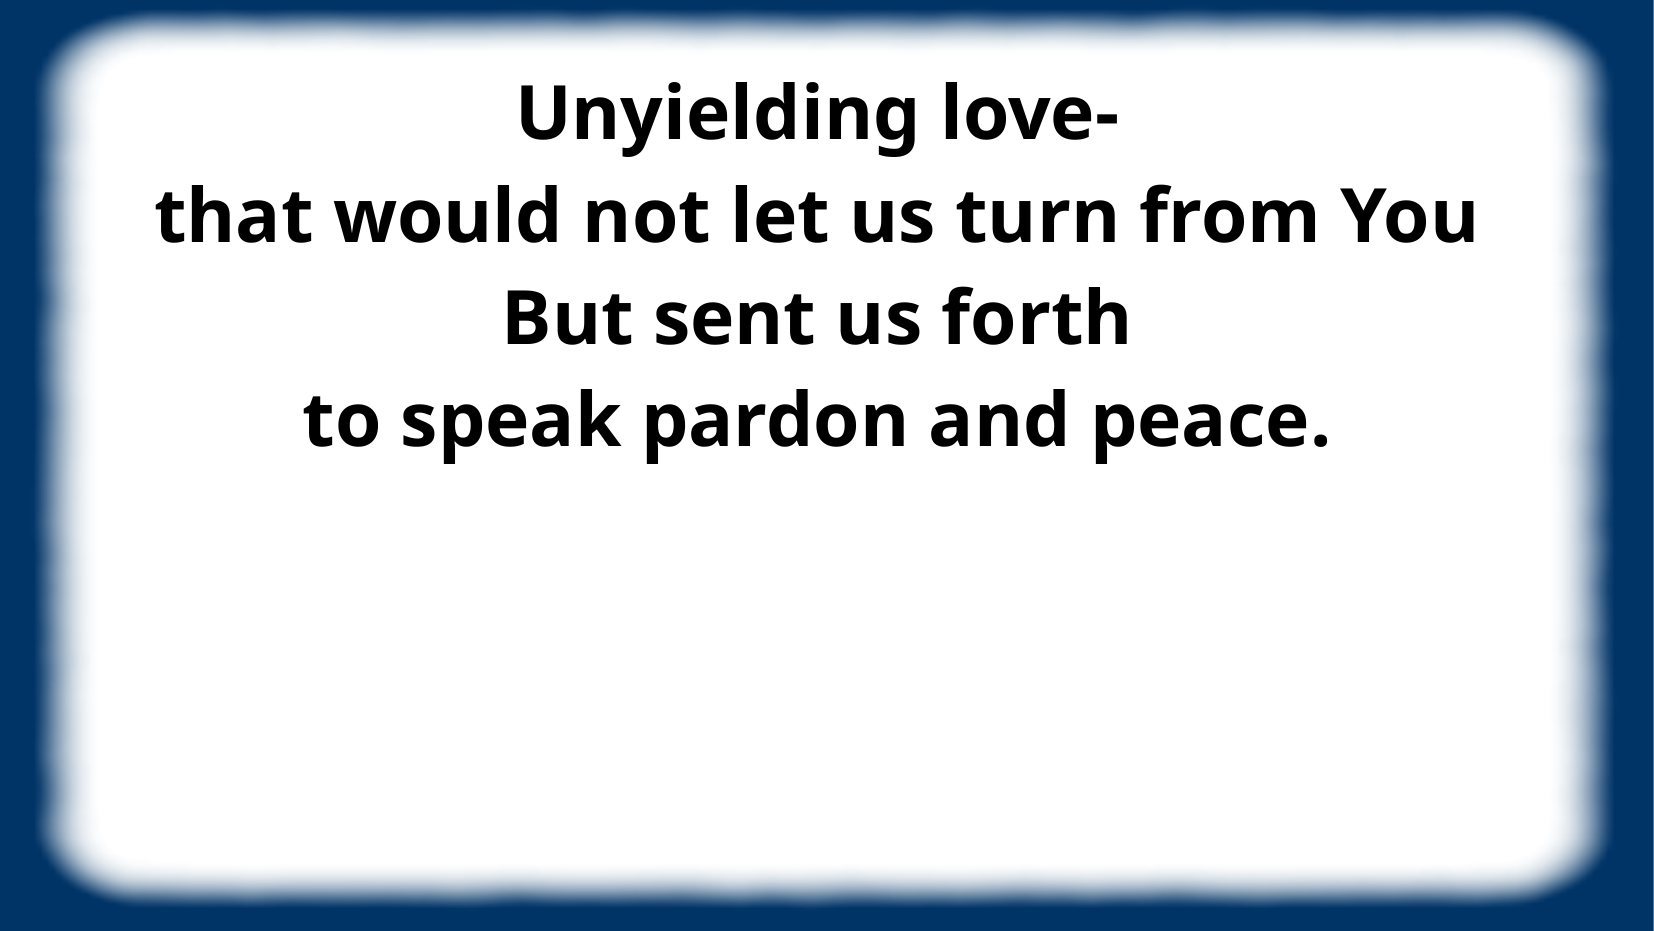

Unyielding love-
that would not let us turn from You
But sent us forth
to speak pardon and peace.